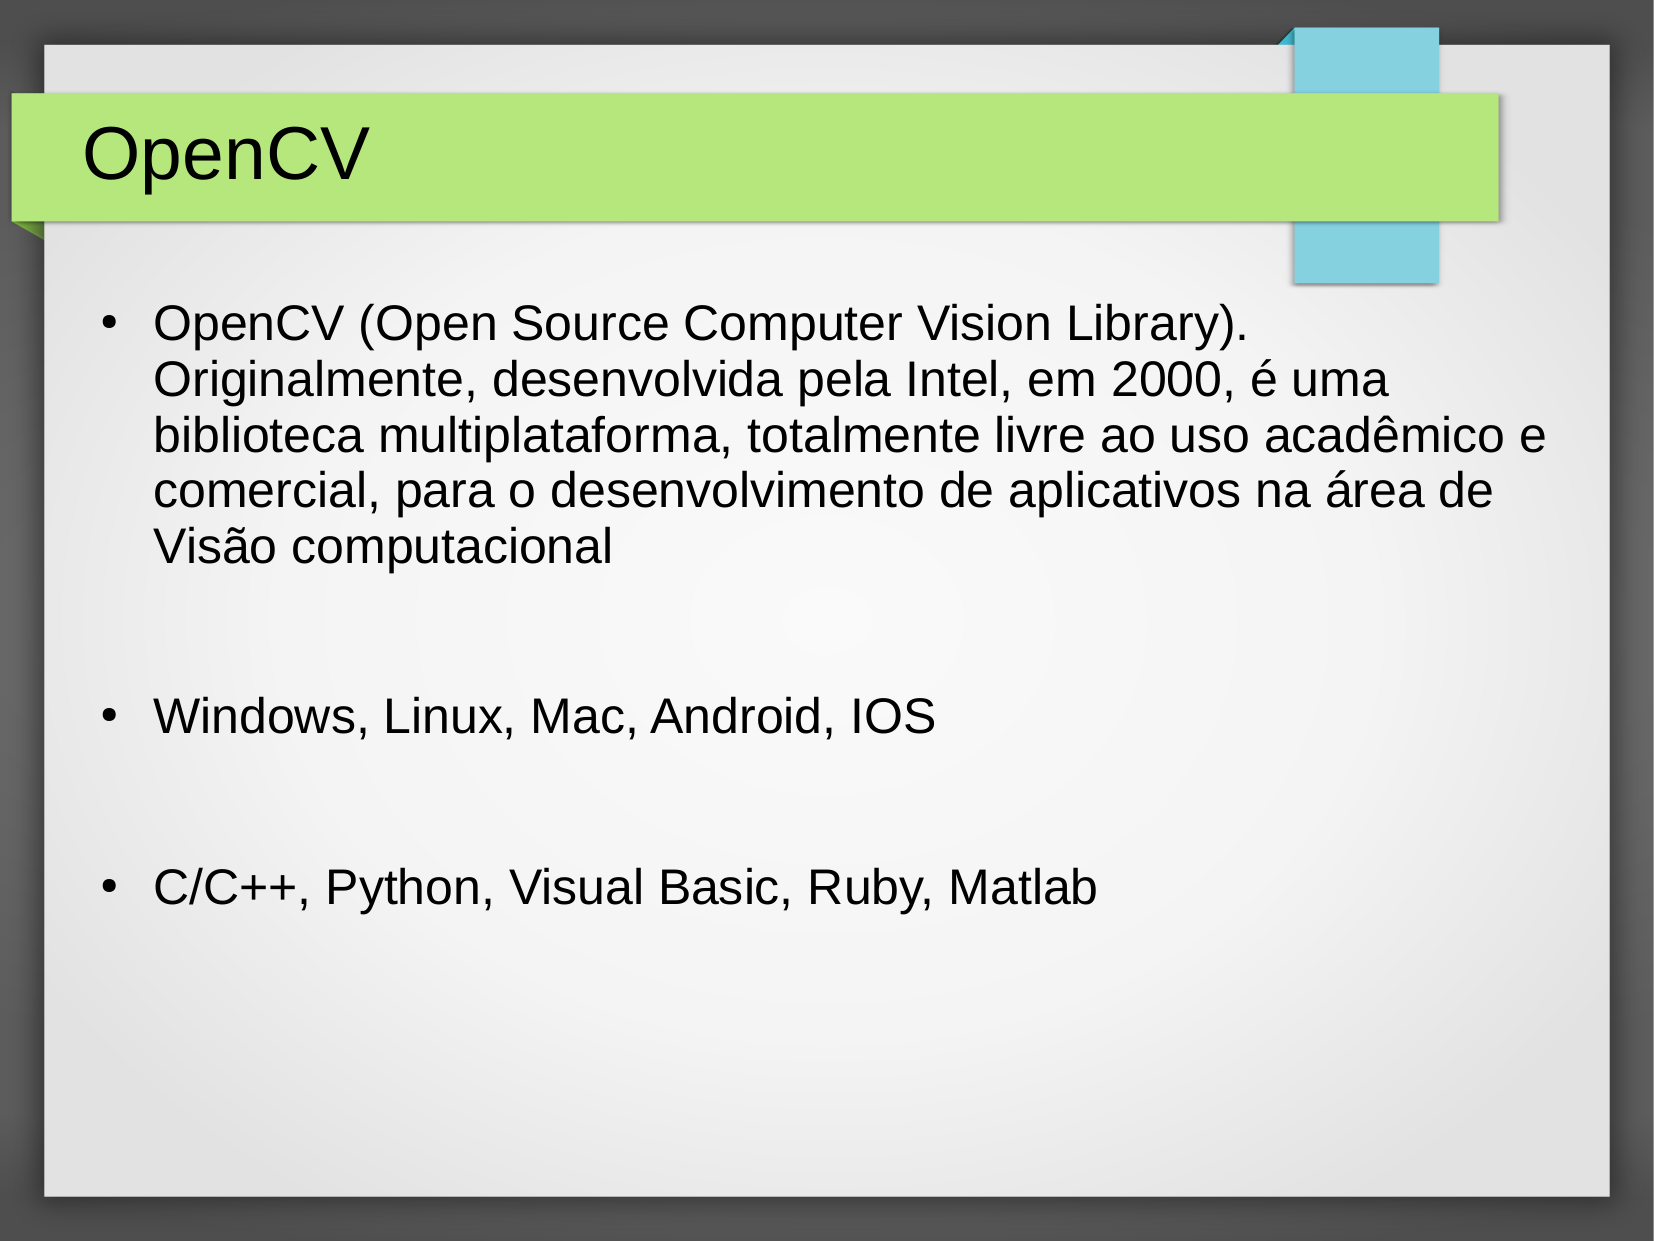

# OpenCV
OpenCV (Open Source Computer Vision Library). Originalmente, desenvolvida pela Intel, em 2000, é uma biblioteca multiplataforma, totalmente livre ao uso acadêmico e comercial, para o desenvolvimento de aplicativos na área de Visão computacional
Windows, Linux, Mac, Android, IOS
C/C++, Python, Visual Basic, Ruby, Matlab